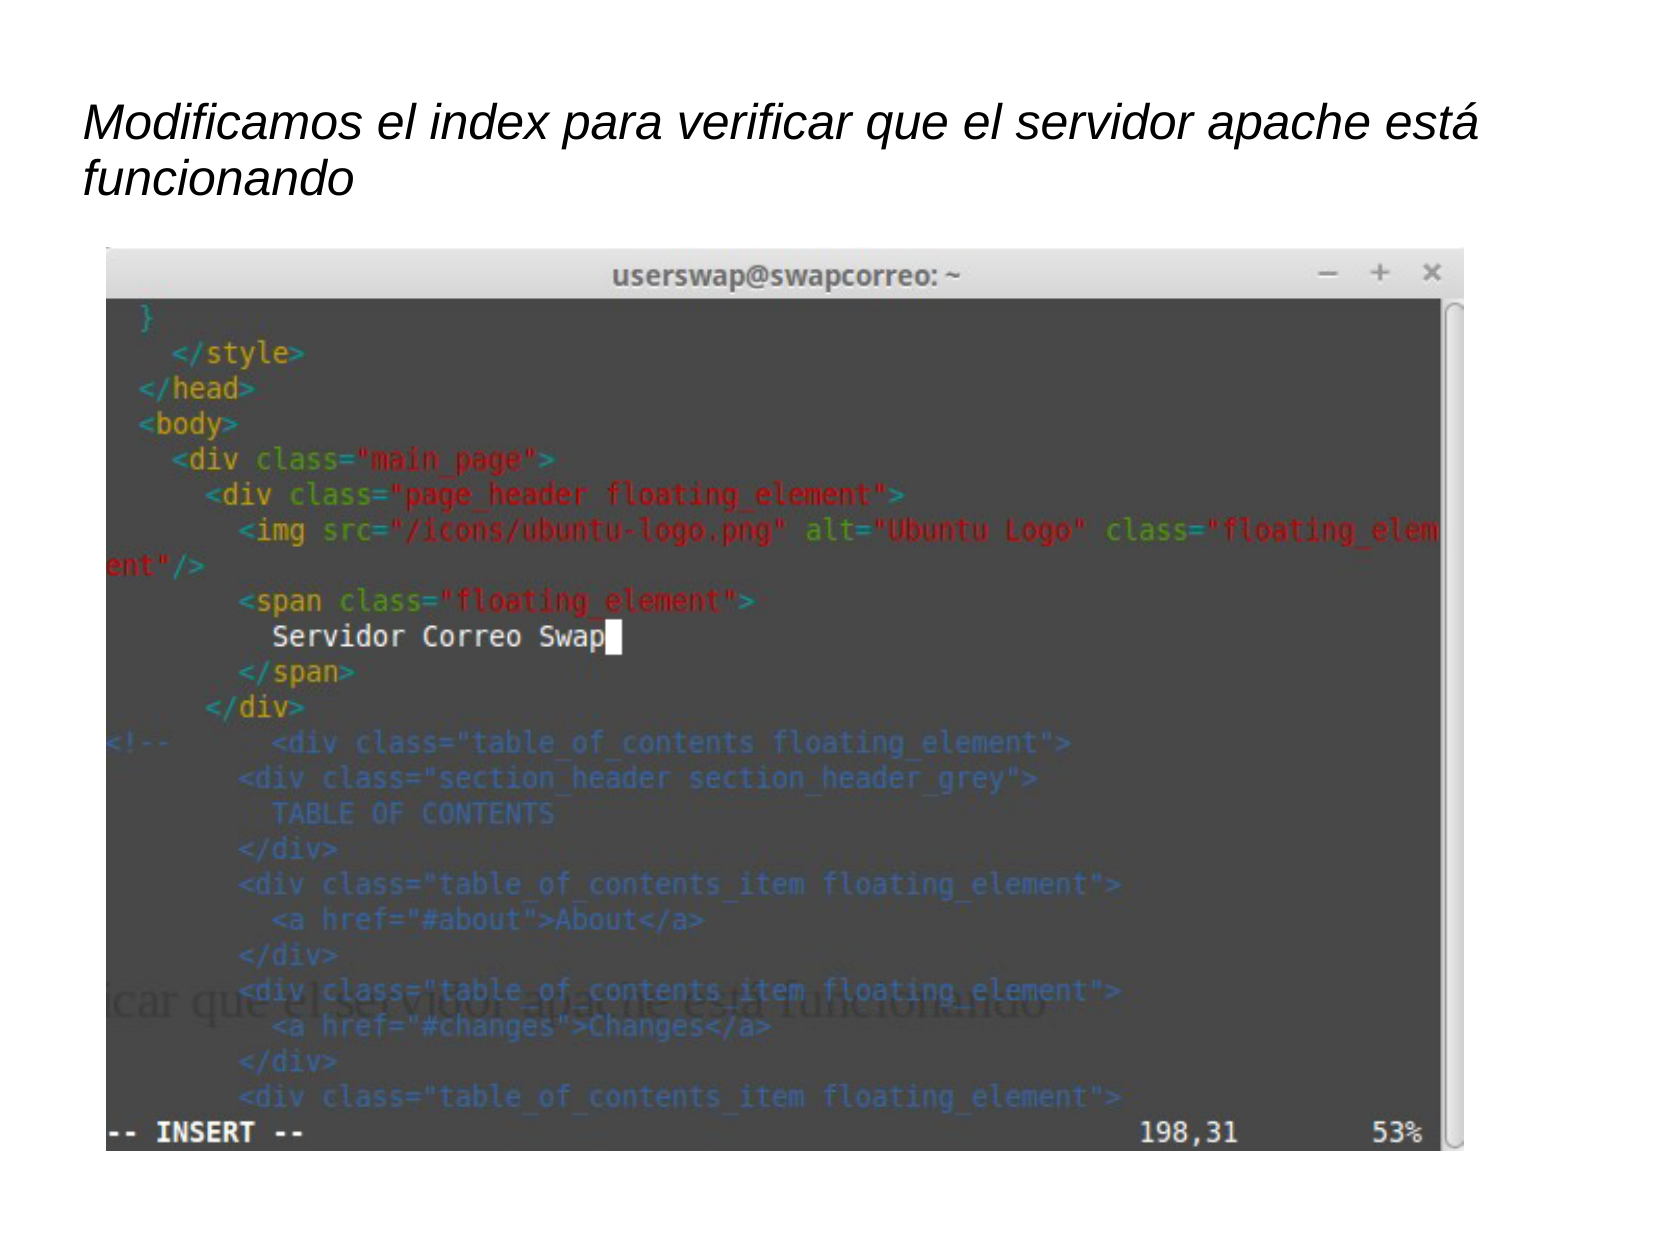

# Modificamos el index para verificar que el servidor apache está funcionando